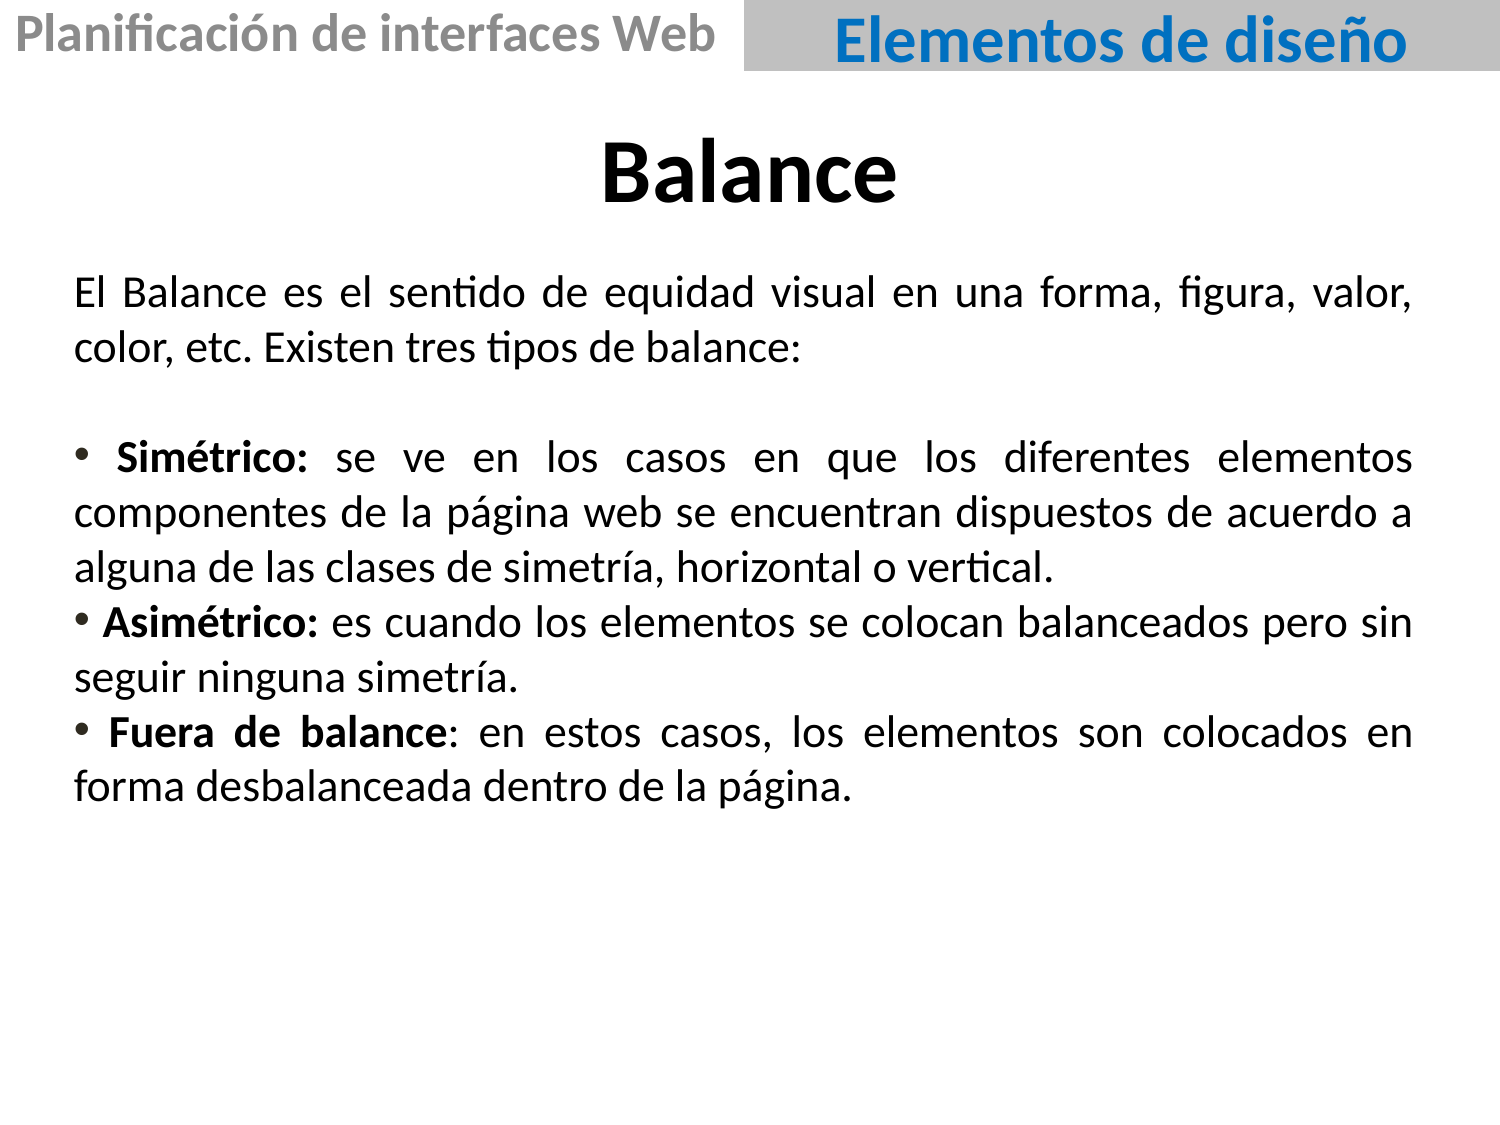

# Planificación de interfaces Web
Elementos de diseño
Balance
El Balance es el sentido de equidad visual en una forma, figura, valor, color, etc. Existen tres tipos de balance:
 Simétrico: se ve en los casos en que los diferentes elementos componentes de la página web se encuentran dispuestos de acuerdo a alguna de las clases de simetría, horizontal o vertical.
 Asimétrico: es cuando los elementos se colocan balanceados pero sin seguir ninguna simetría.
 Fuera de balance: en estos casos, los elementos son colocados en forma desbalanceada dentro de la página.